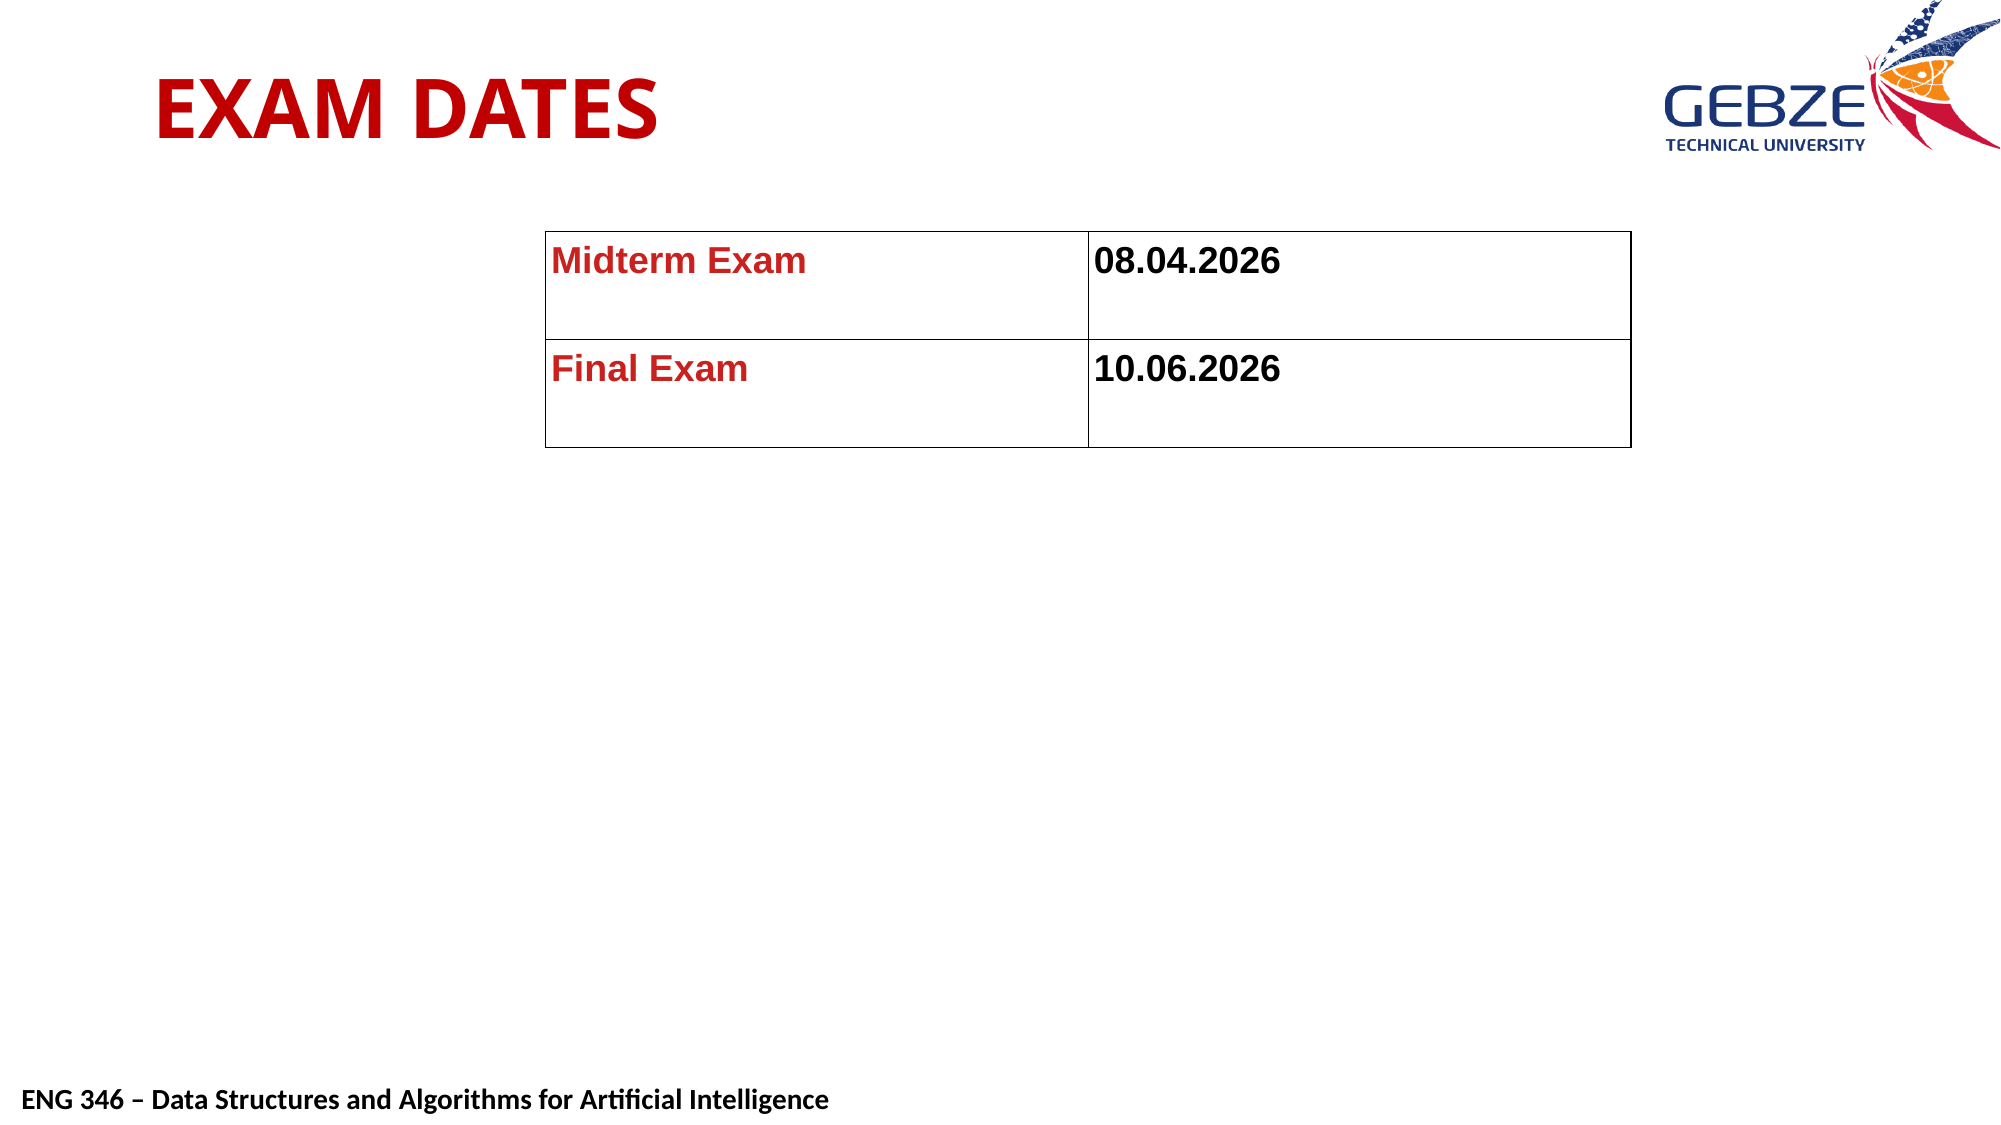

# EXAM DATES
| Midterm Exam | 08.04.2026 |
| --- | --- |
| Final Exam | 10.06.2026 |